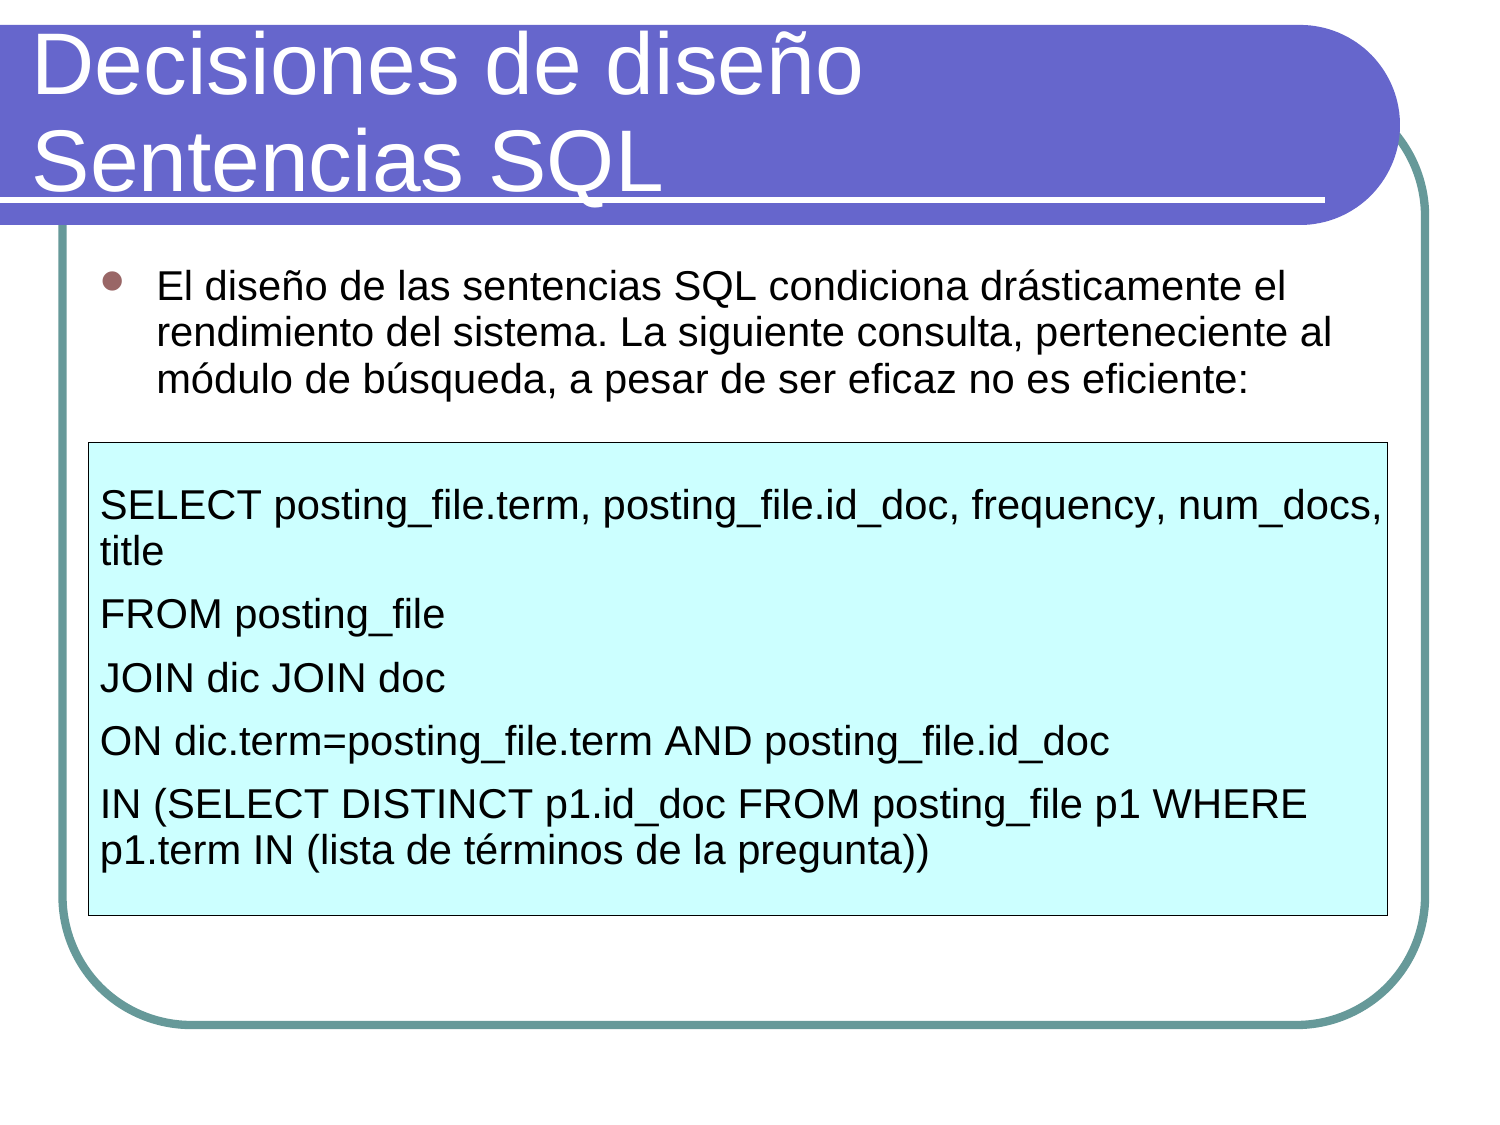

# Decisiones de diseño Sentencias SQL
El diseño de las sentencias SQL condiciona drásticamente el rendimiento del sistema. La siguiente consulta, perteneciente al módulo de búsqueda, a pesar de ser eficaz no es eficiente:
SELECT posting_file.term, posting_file.id_doc, frequency, num_docs, title
FROM posting_file
JOIN dic JOIN doc
ON dic.term=posting_file.term AND posting_file.id_doc
IN (SELECT DISTINCT p1.id_doc FROM posting_file p1 WHERE p1.term IN (lista de términos de la pregunta))